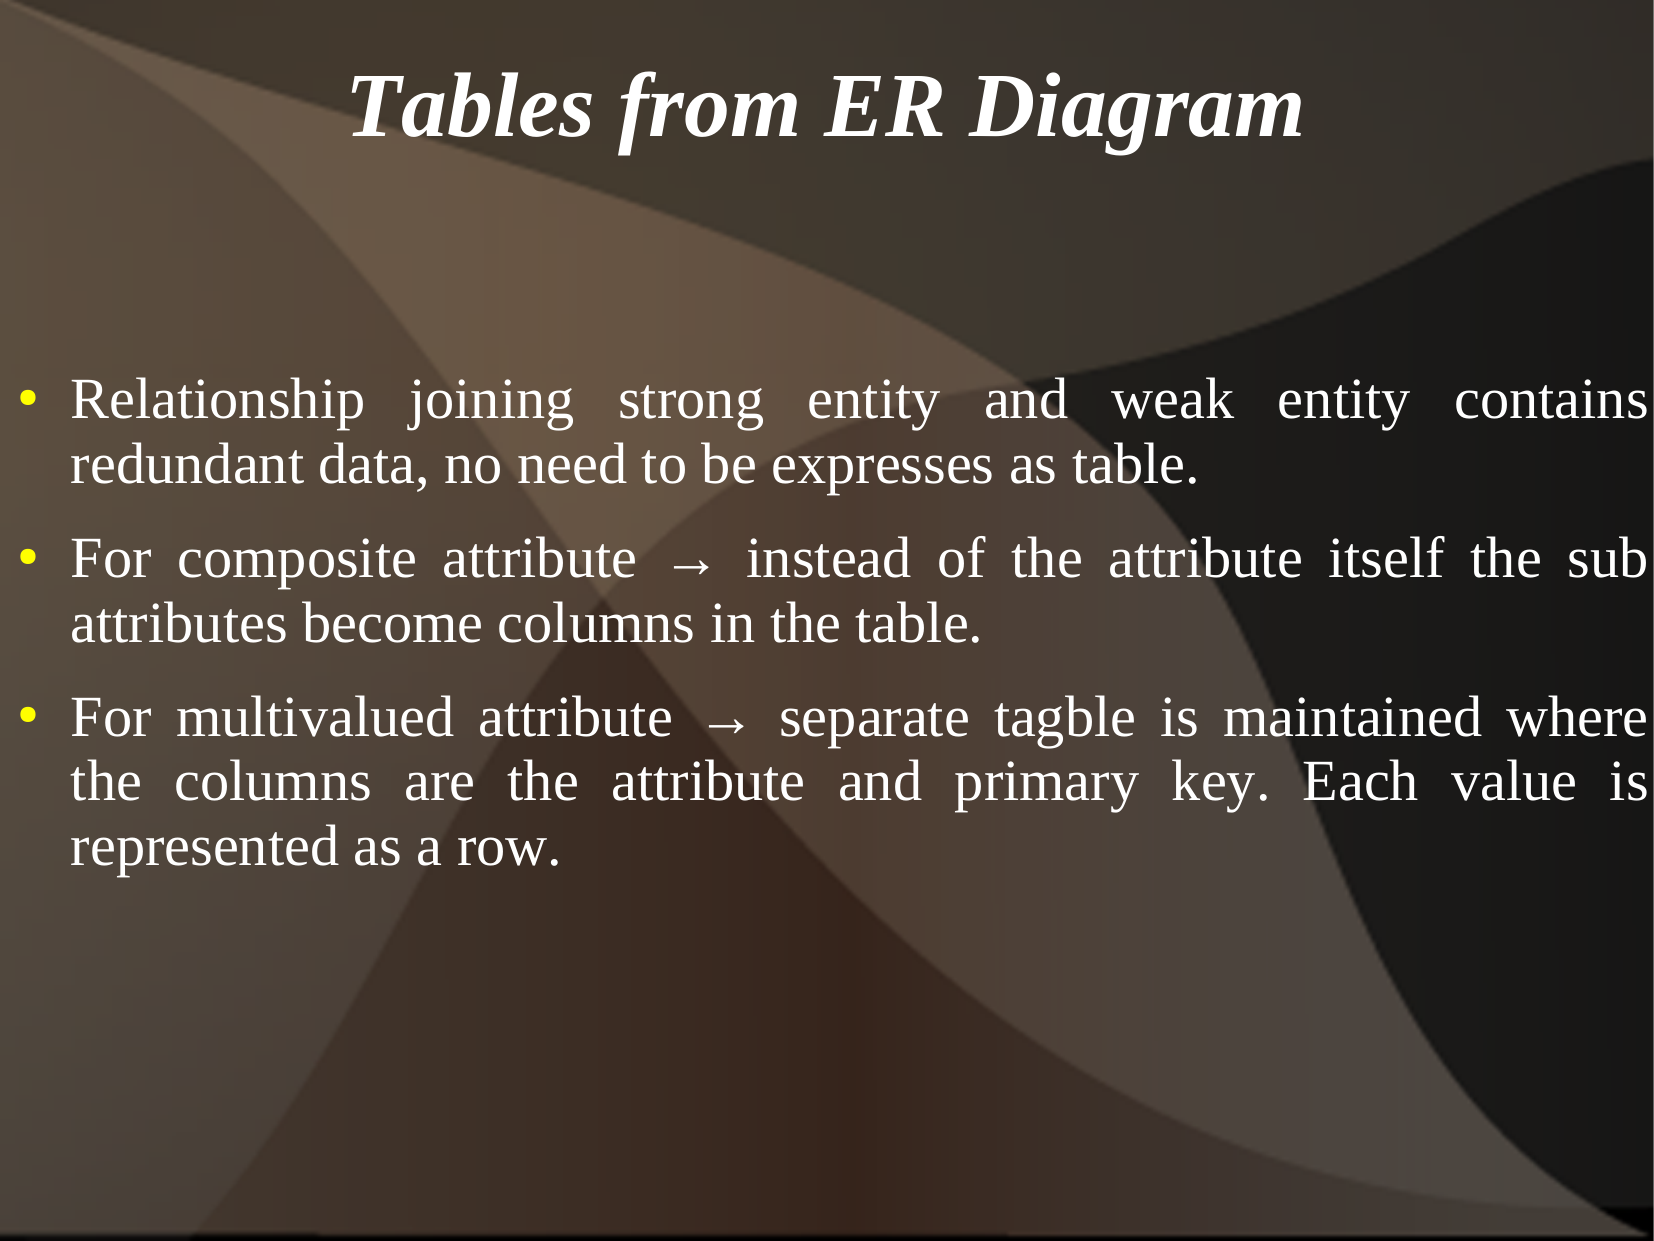

# Tables from ER Diagram
Relationship joining strong entity and weak entity contains redundant data, no need to be expresses as table.
For composite attribute → instead of the attribute itself the sub attributes become columns in the table.
For multivalued attribute → separate tagble is maintained where the columns are the attribute and primary key. Each value is represented as a row.